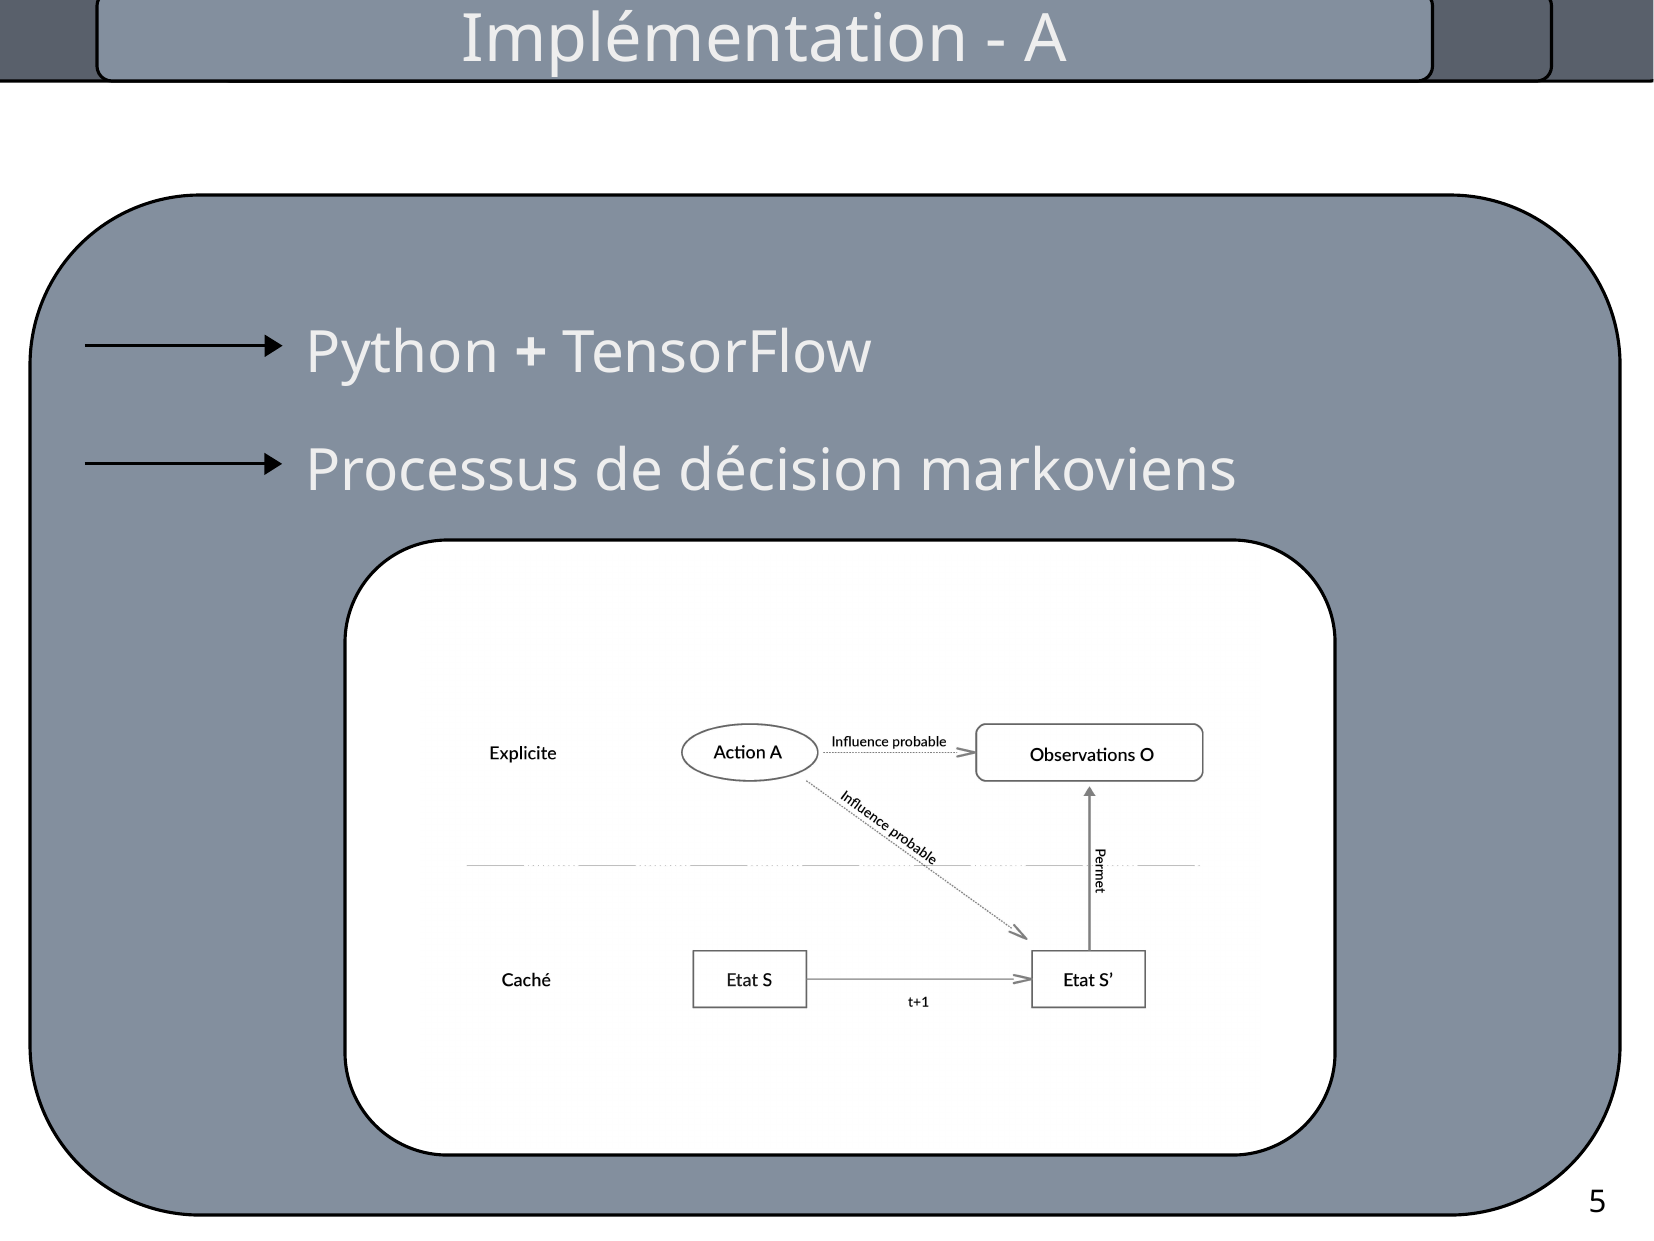

Vision
Implémentation - A
Comportement du modèle
Perspectives
Python + TensorFlow
Processus de décision markoviens
5